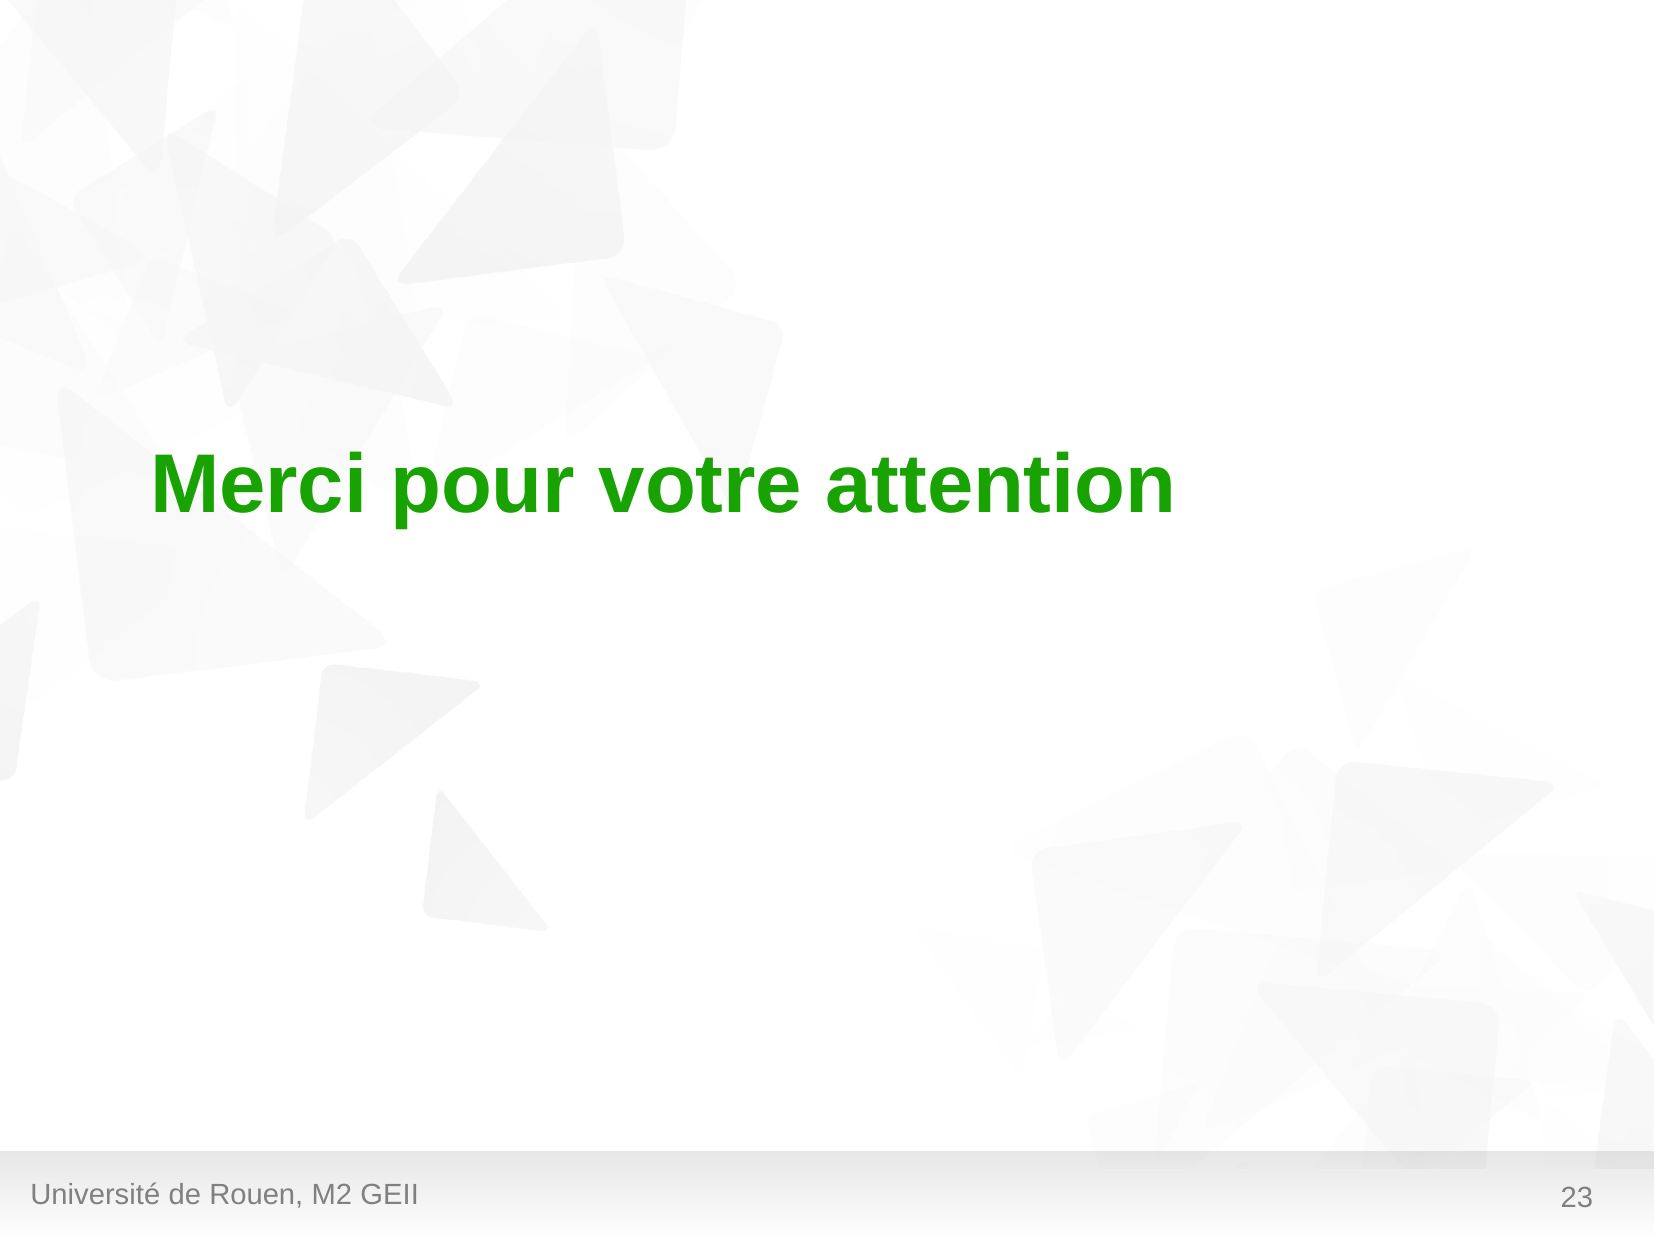

# Merci pour votre attention
Université de Rouen, M2 GEII
23